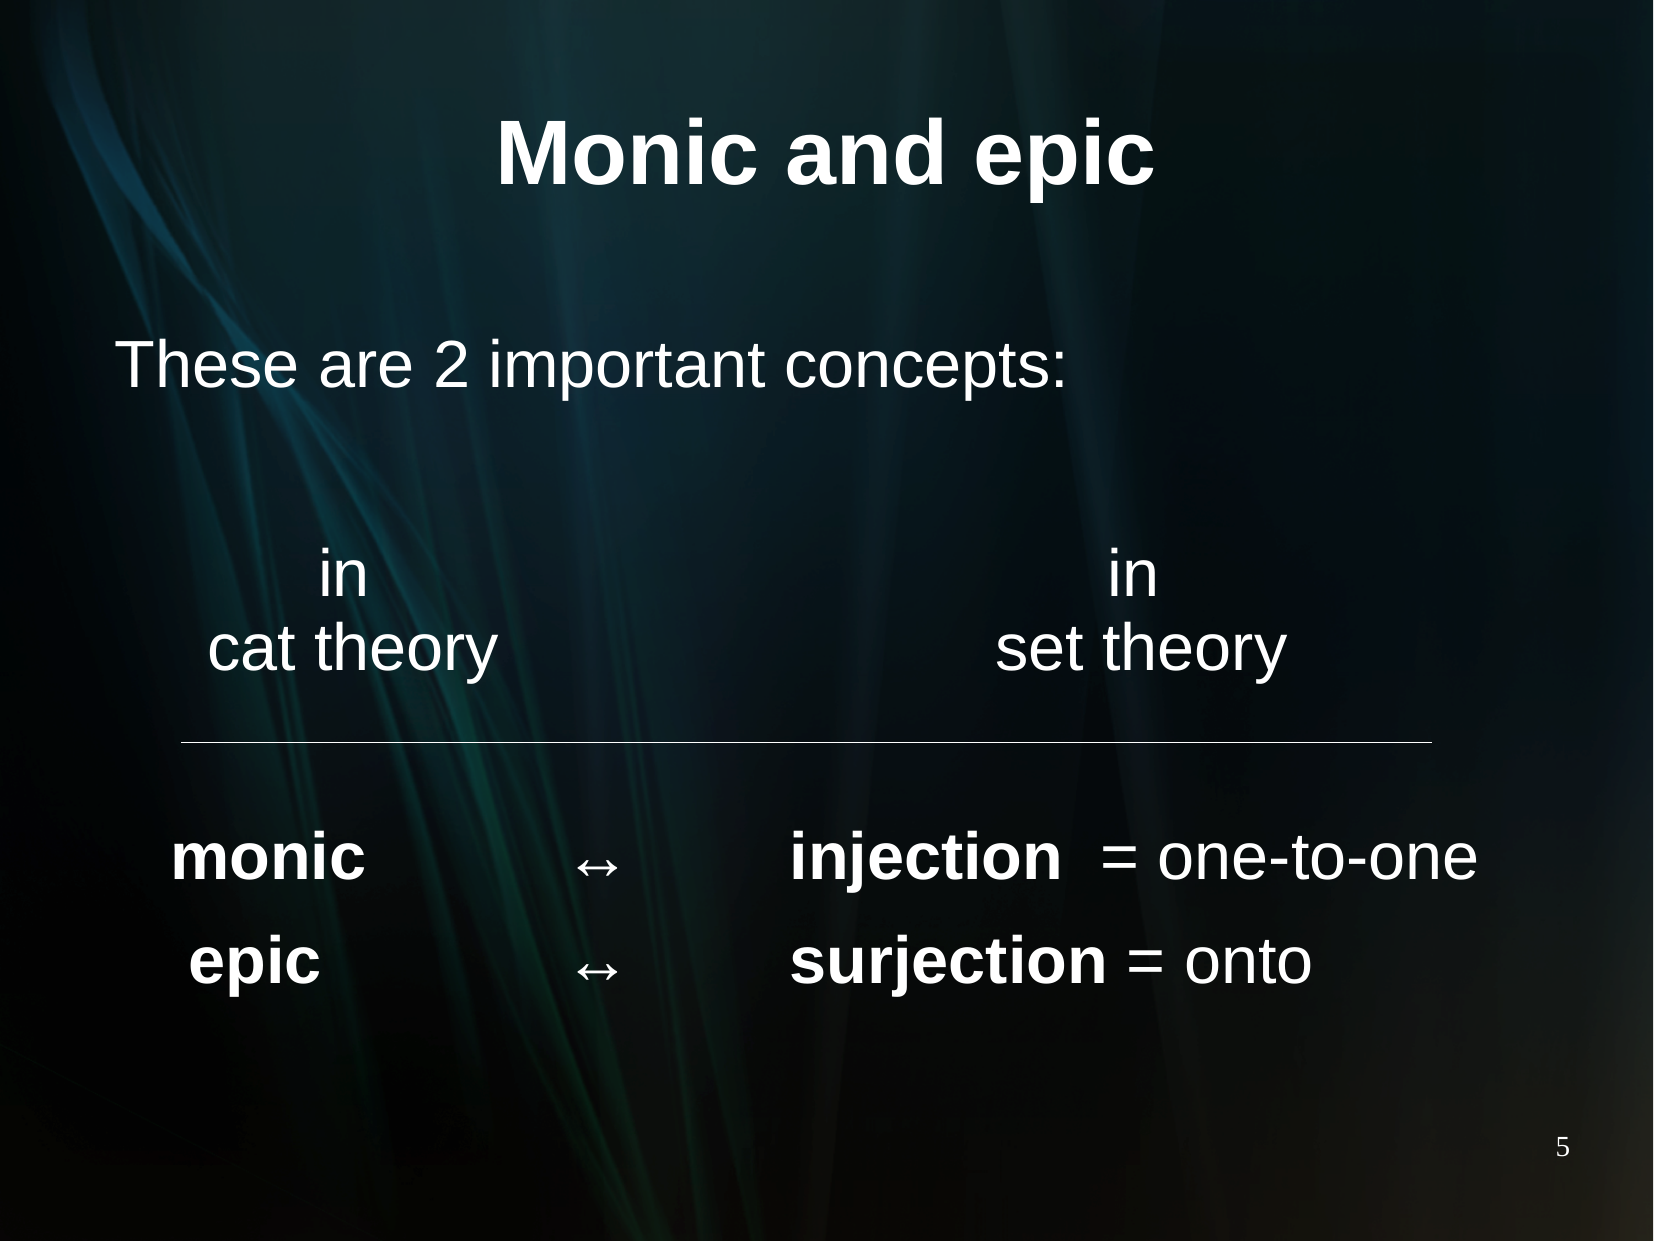

# Monic and epic
These are 2 important concepts:
 in in
 cat theory 		 set theory
 monic 	↔			injection = one-to-one
 epic 	↔			surjection = onto
5